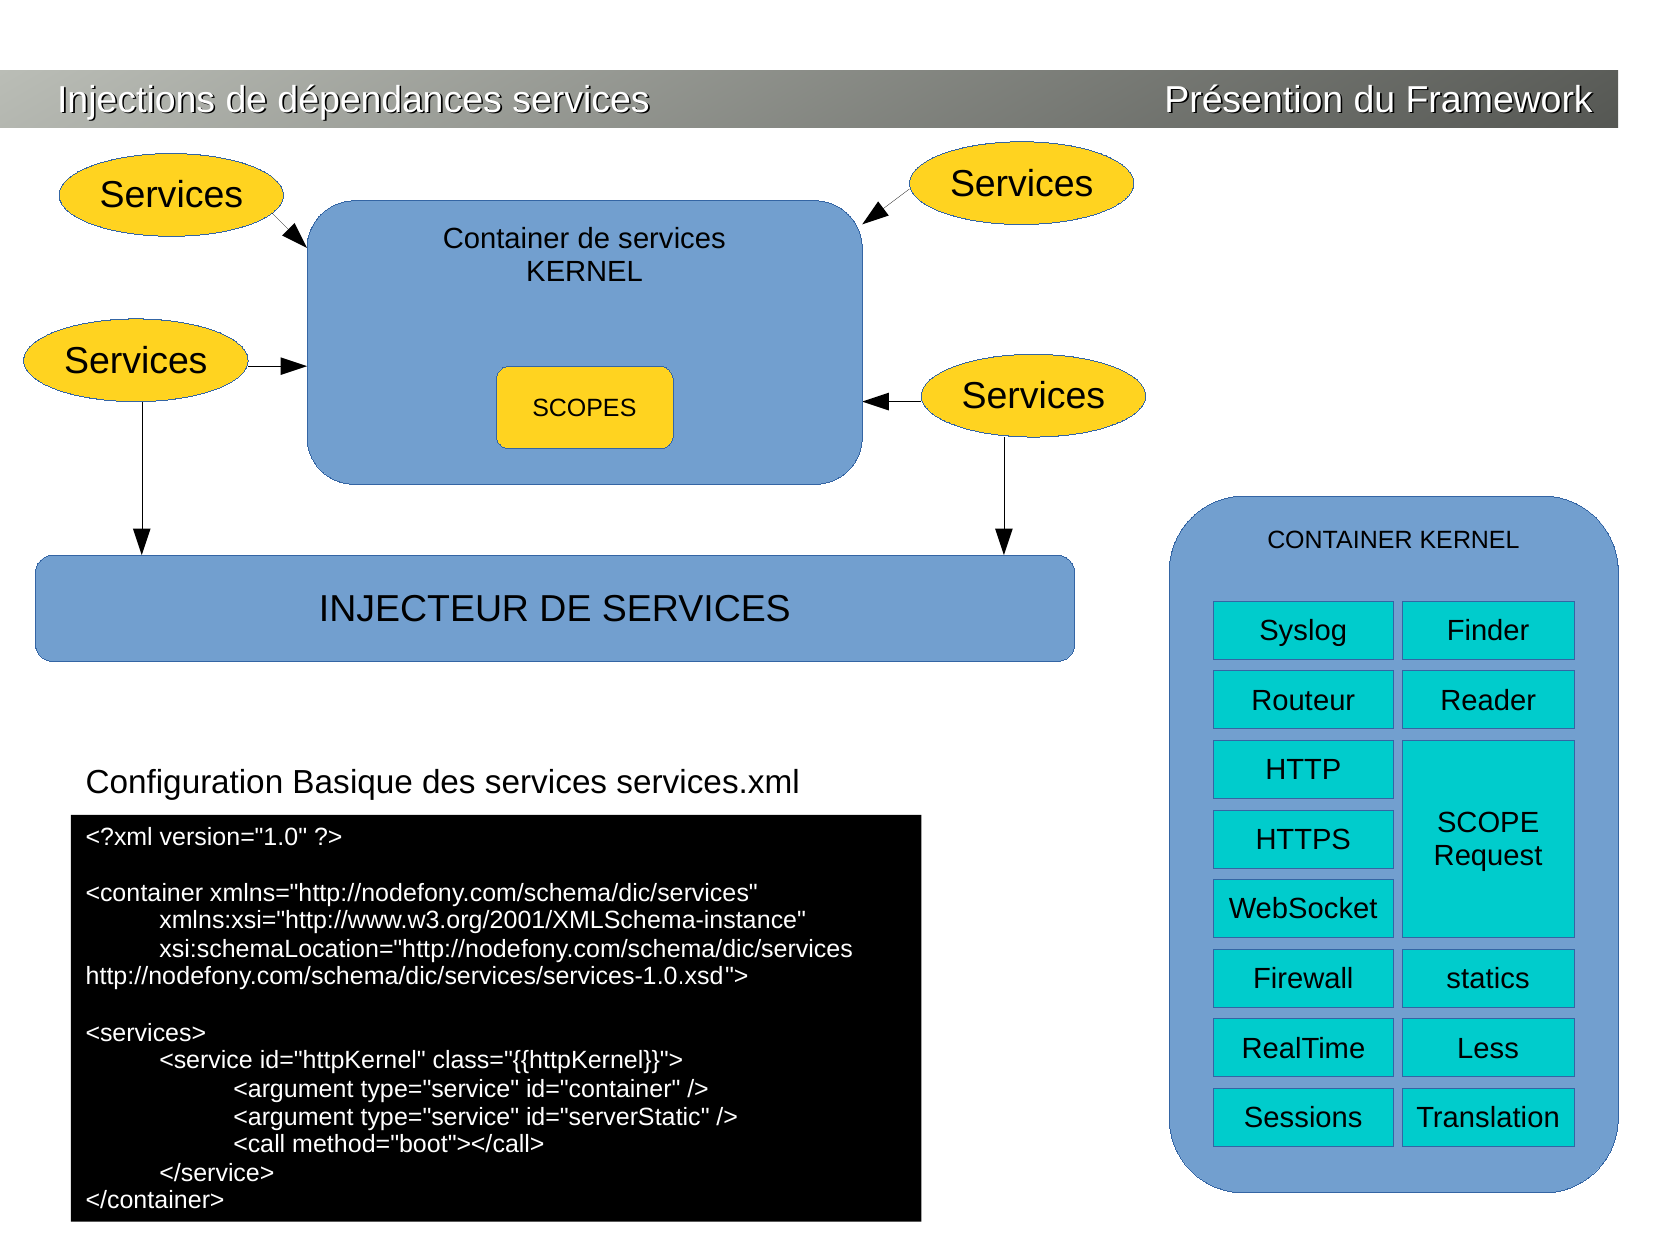

Injections de dépendances services							Présention du Framework
Services
Services
Container de services
KERNEL
Services
Services
SCOPES
CONTAINER KERNEL
INJECTEUR DE SERVICES
Syslog
Finder
Routeur
Reader
HTTP
SCOPE
Request
Configuration Basique des services services.xml
HTTPS
<?xml version="1.0" ?>
<container xmlns="http://nodefony.com/schema/dic/services"
 	xmlns:xsi="http://www.w3.org/2001/XMLSchema-instance"
 	xsi:schemaLocation="http://nodefony.com/schema/dic/services http://nodefony.com/schema/dic/services/services-1.0.xsd">
<services>
	<service id="httpKernel" class="{{httpKernel}}">
 	<argument type="service" id="container" />
 	<argument type="service" id="serverStatic" />
		<call method="boot"></call>
 	</service>
</container>
WebSocket
Firewall
statics
RealTime
Less
Sessions
Translation